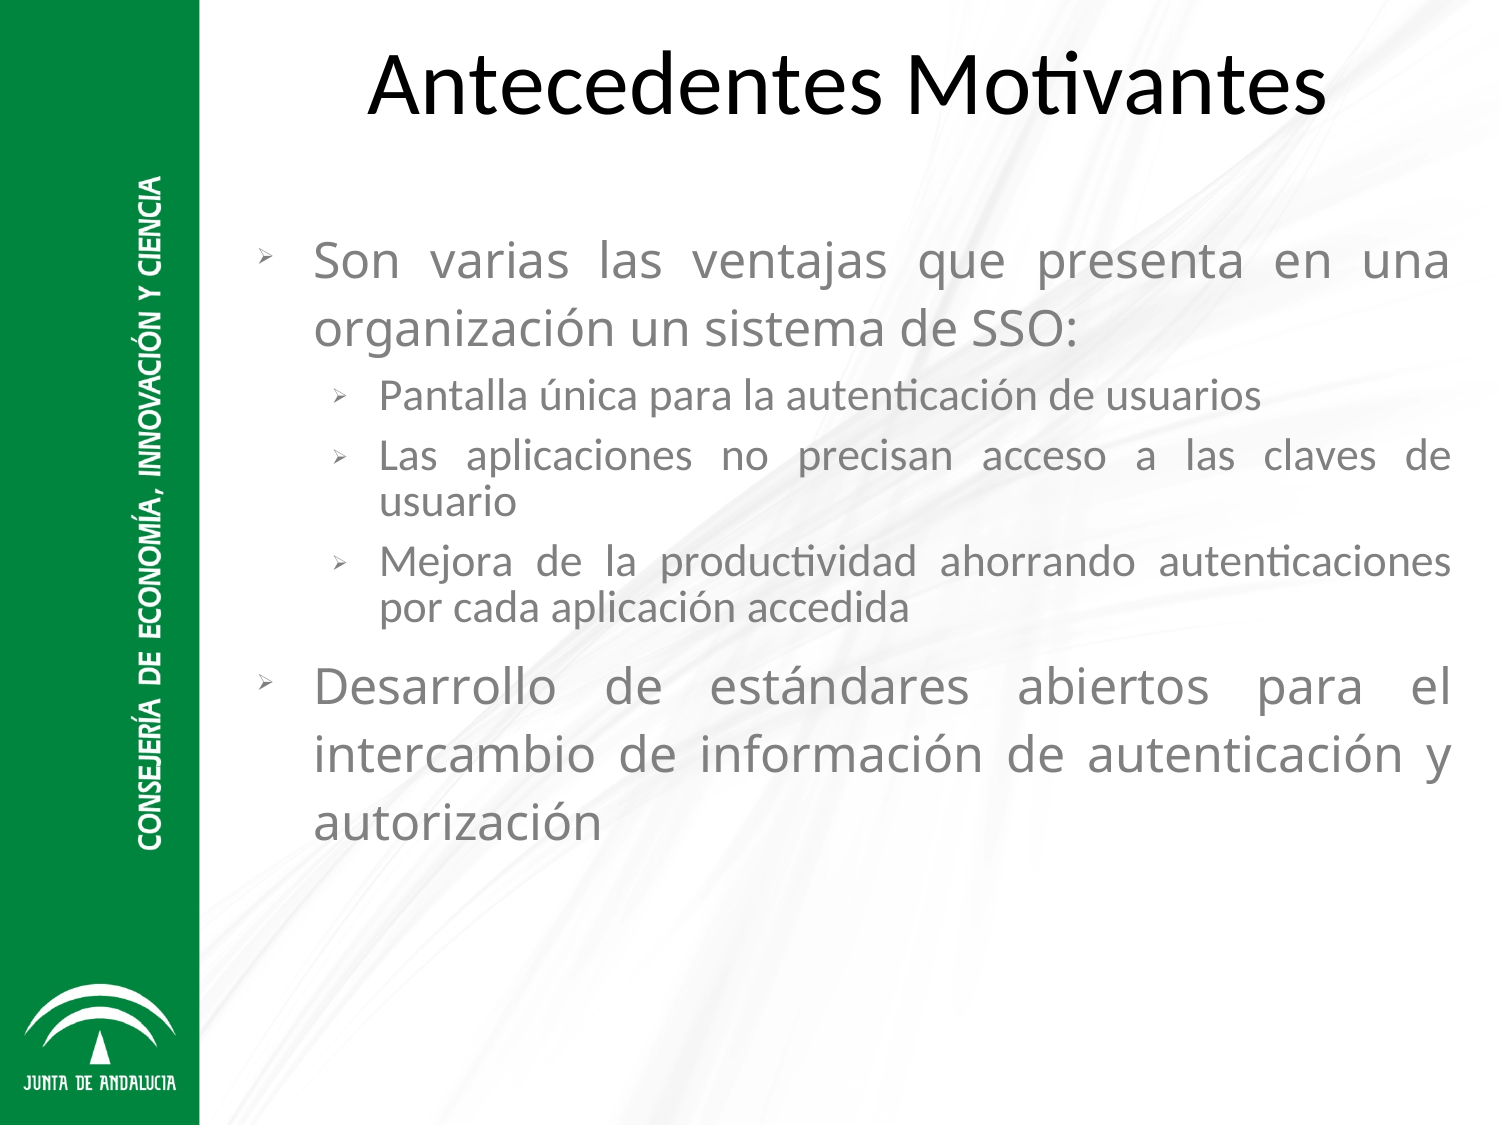

# Antecedentes Motivantes
Son varias las ventajas que presenta en una organización un sistema de SSO:
Pantalla única para la autenticación de usuarios
Las aplicaciones no precisan acceso a las claves de usuario
Mejora de la productividad ahorrando autenticaciones por cada aplicación accedida
Desarrollo de estándares abiertos para el intercambio de información de autenticación y autorización